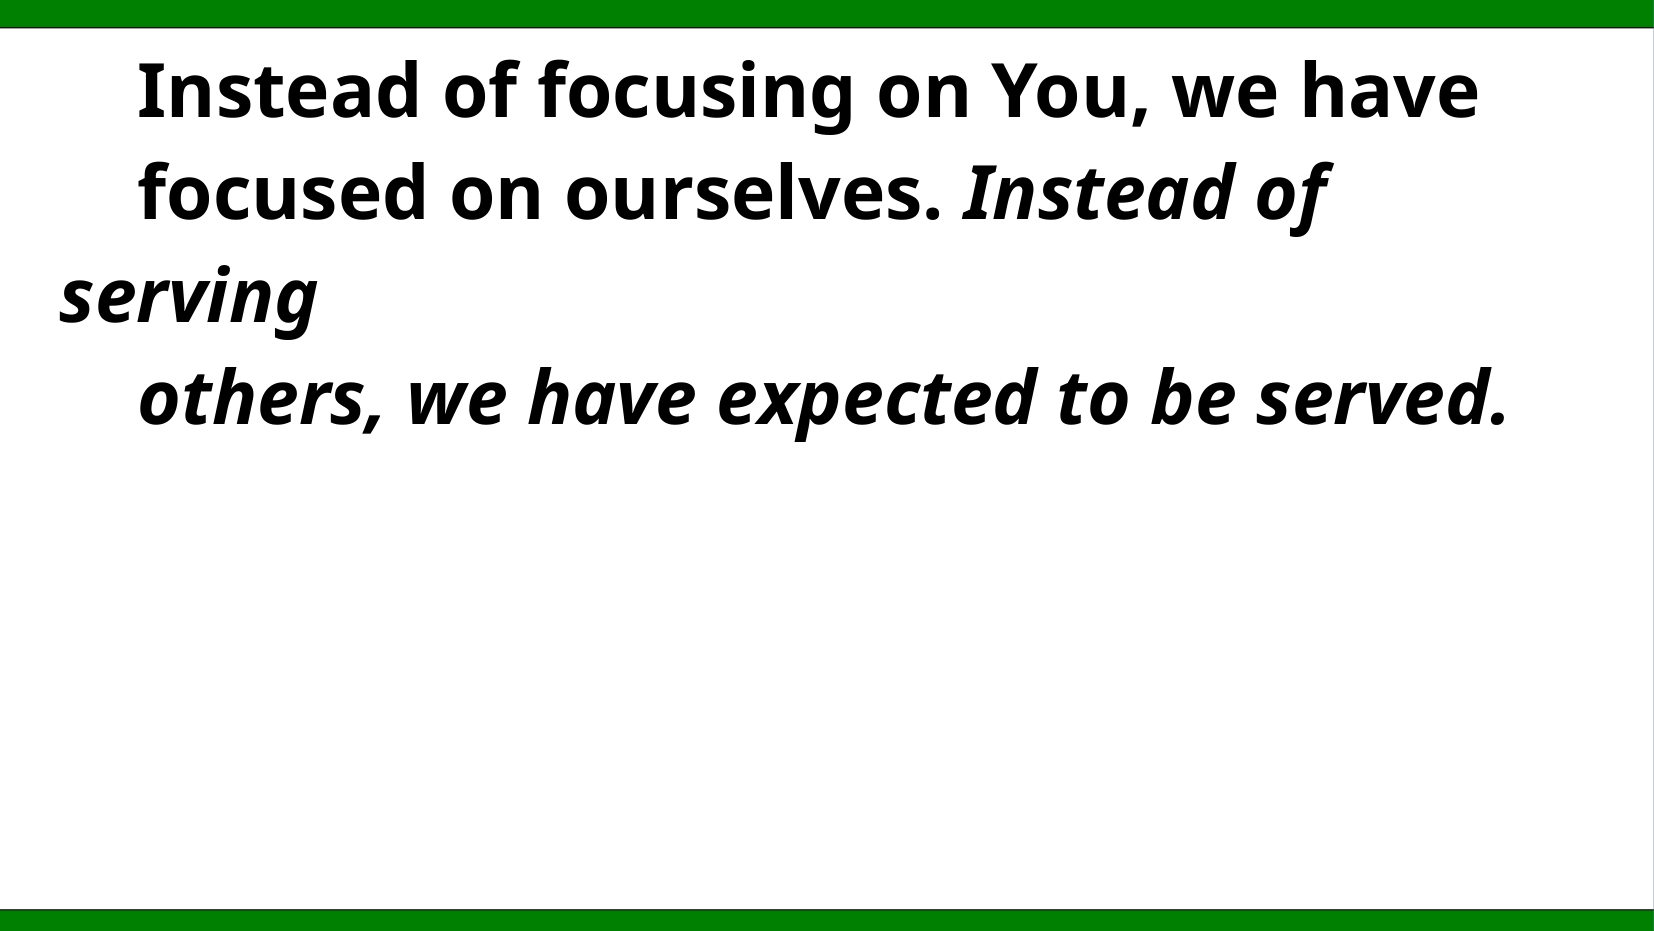

Instead of focusing on You, we have
 focused on ourselves. Instead of serving
 others, we have expected to be served.